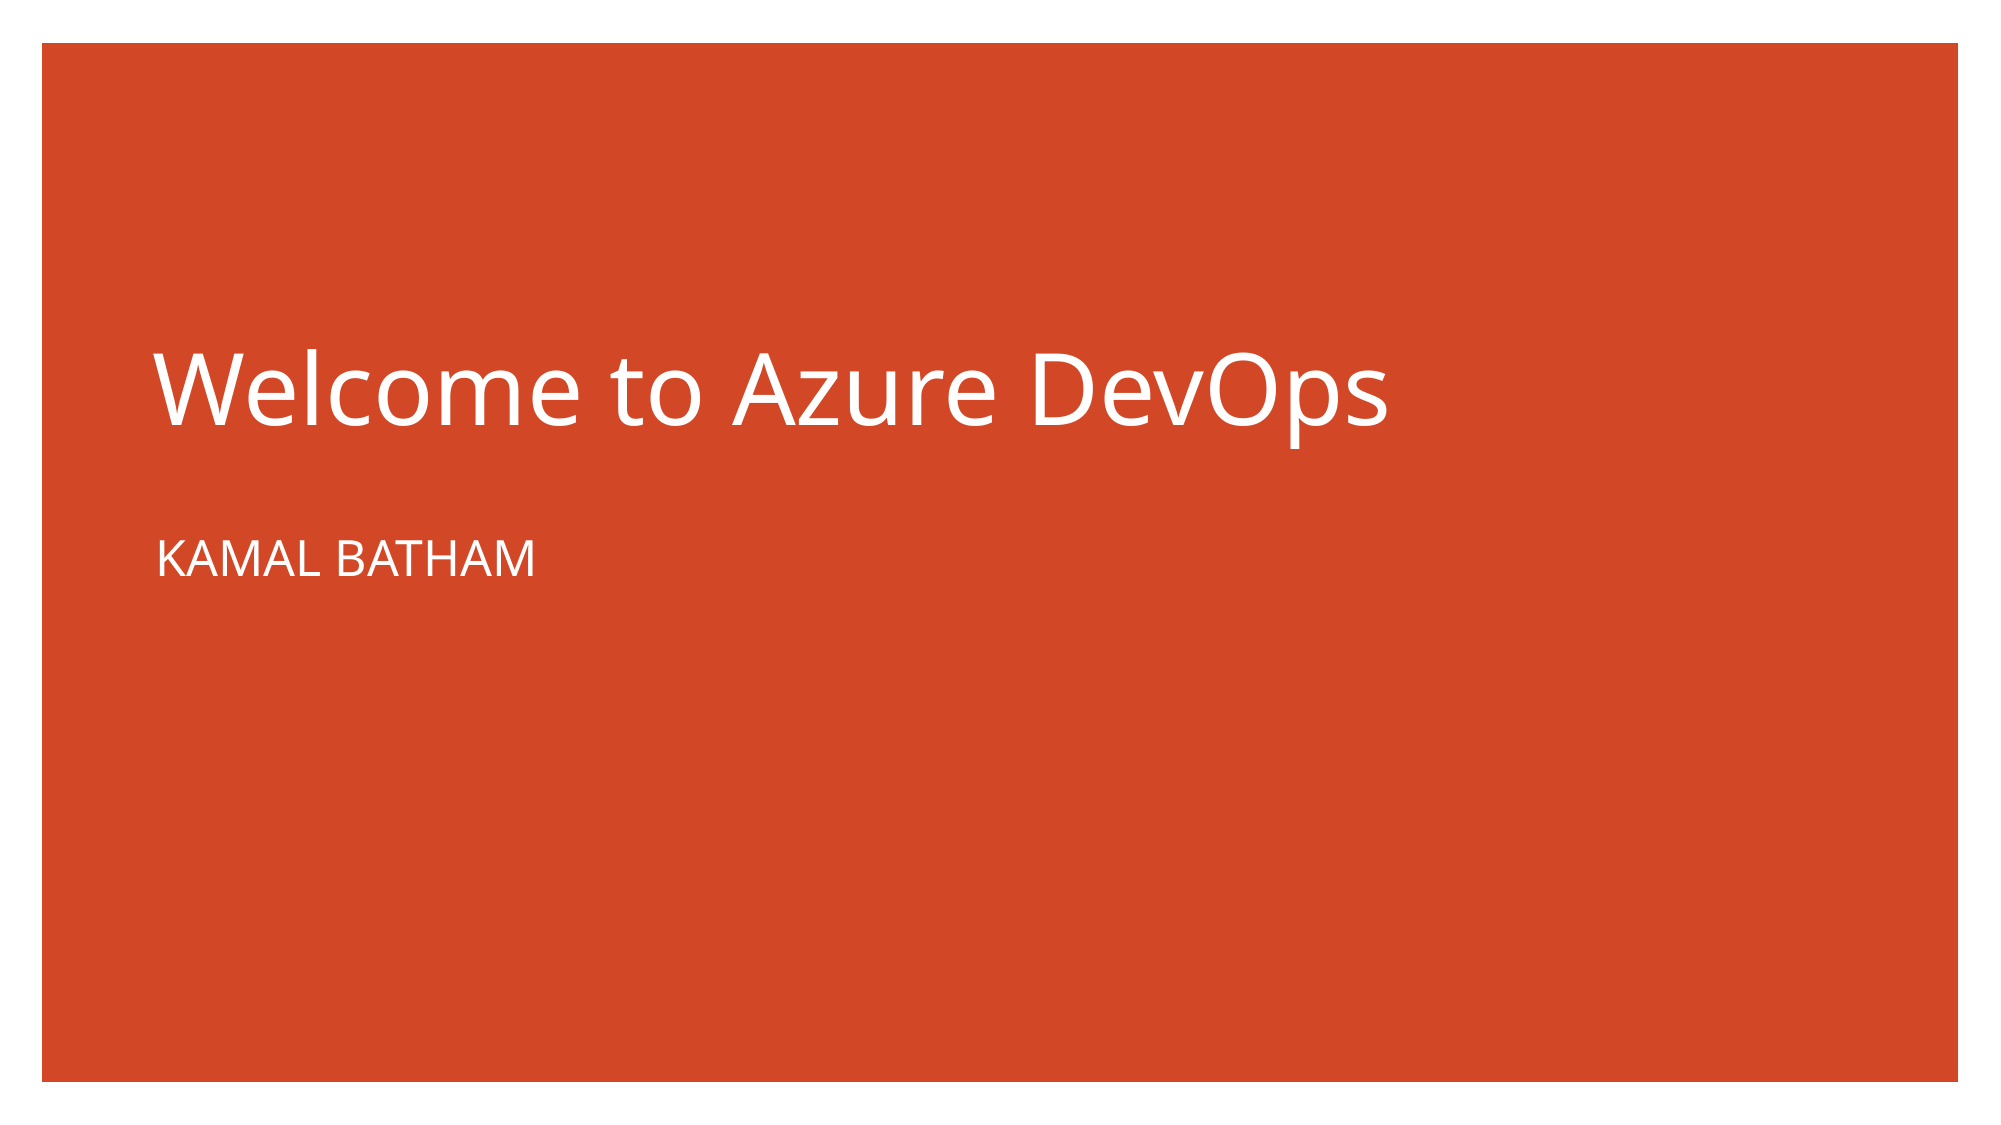

# Welcome to Azure DevOps
KAMAL BATHAM